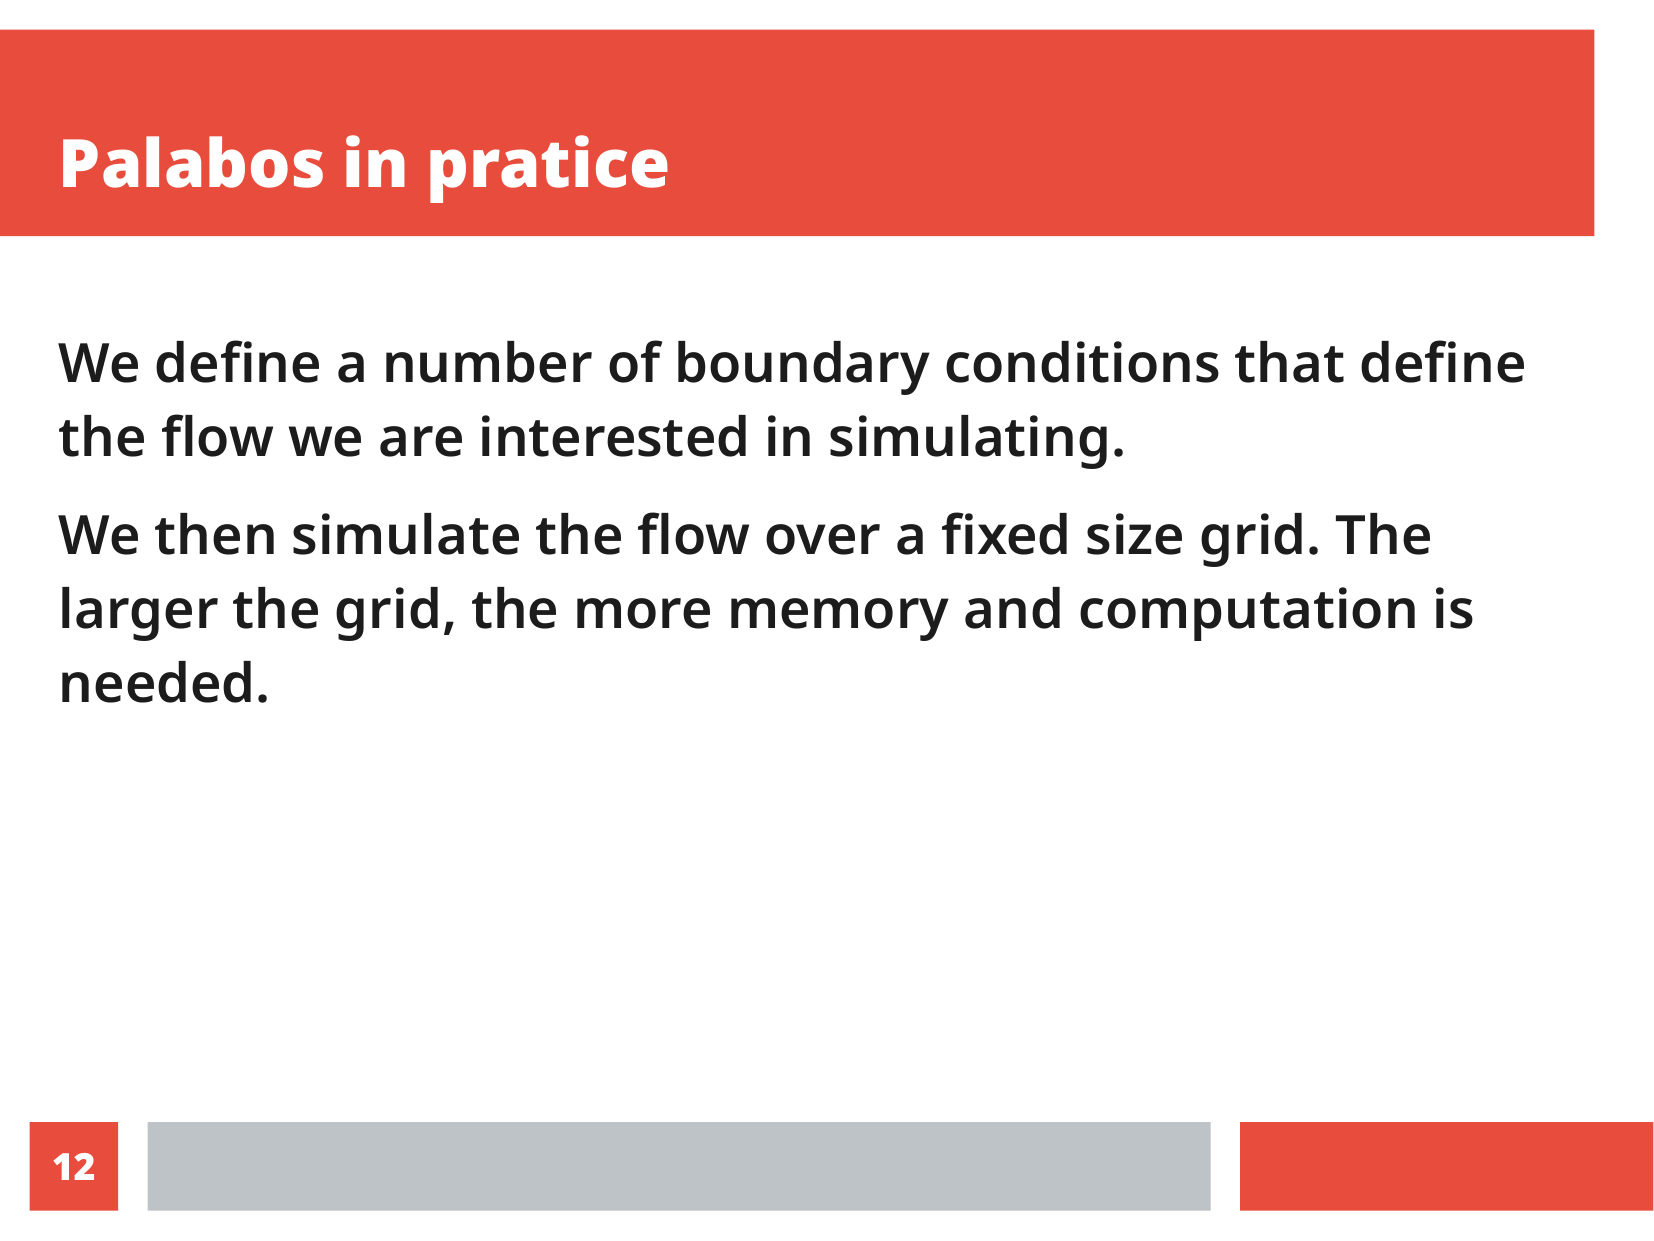

# Palabos in pratice
We define a number of boundary conditions that define the flow we are interested in simulating.
We then simulate the flow over a fixed size grid. The larger the grid, the more memory and computation is needed.
12